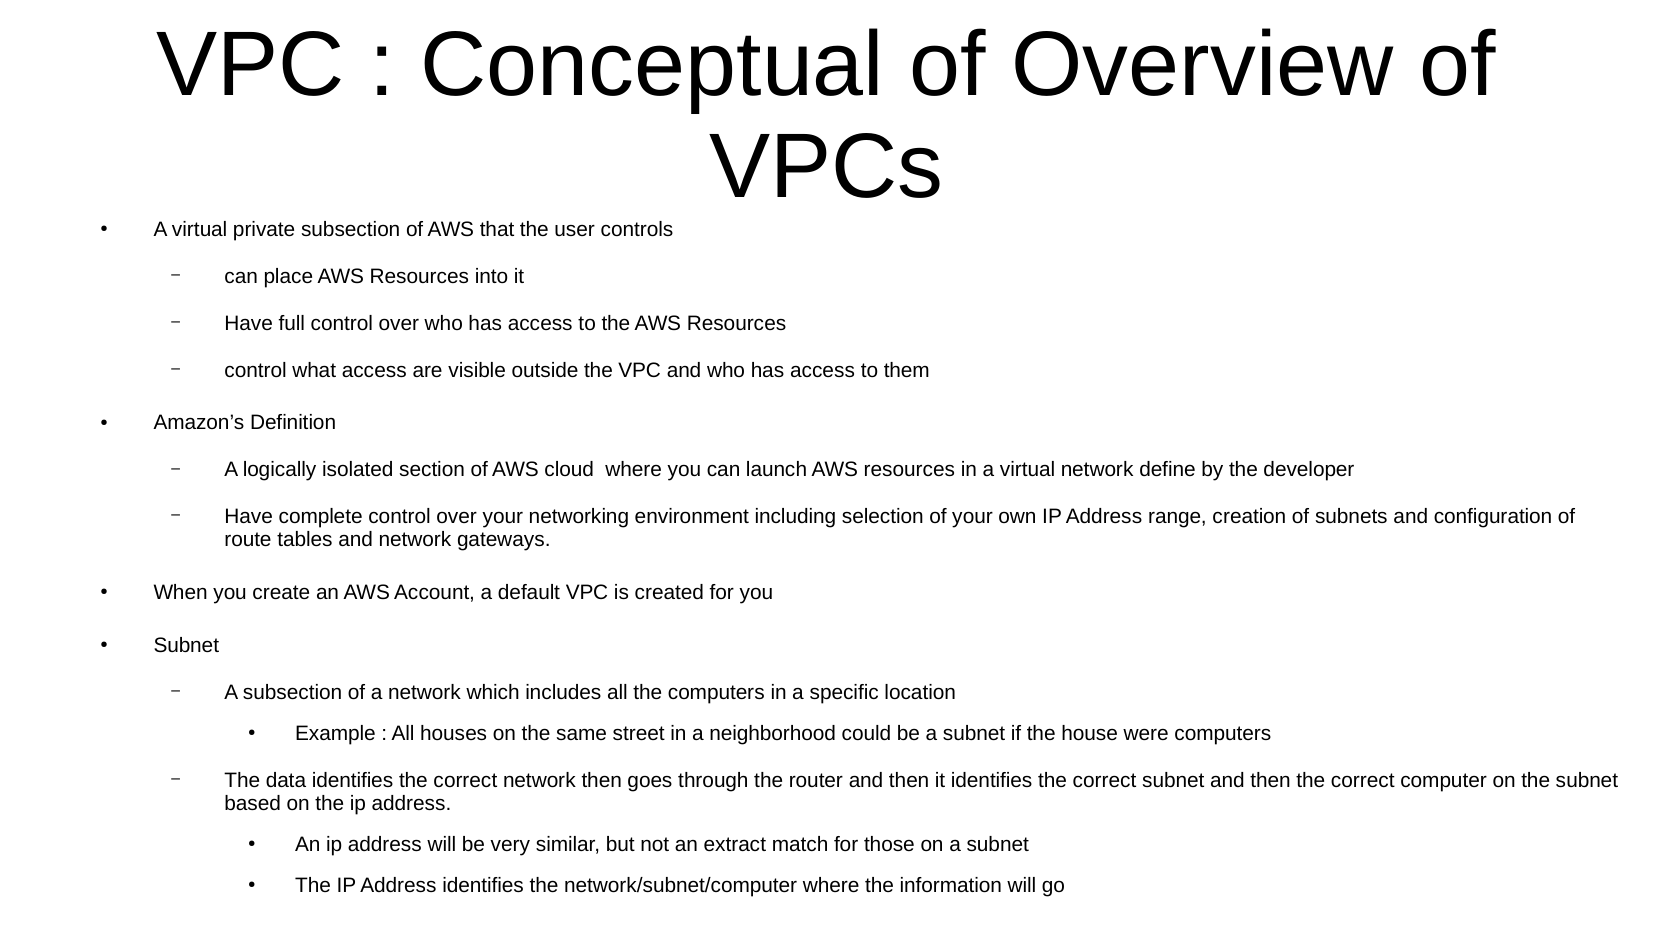

# VPC : Conceptual of Overview of VPCs
A virtual private subsection of AWS that the user controls
can place AWS Resources into it
Have full control over who has access to the AWS Resources
control what access are visible outside the VPC and who has access to them
Amazon’s Definition
A logically isolated section of AWS cloud where you can launch AWS resources in a virtual network define by the developer
Have complete control over your networking environment including selection of your own IP Address range, creation of subnets and configuration of route tables and network gateways.
When you create an AWS Account, a default VPC is created for you
Subnet
A subsection of a network which includes all the computers in a specific location
Example : All houses on the same street in a neighborhood could be a subnet if the house were computers
The data identifies the correct network then goes through the router and then it identifies the correct subnet and then the correct computer on the subnet based on the ip address.
An ip address will be very similar, but not an extract match for those on a subnet
The IP Address identifies the network/subnet/computer where the information will go